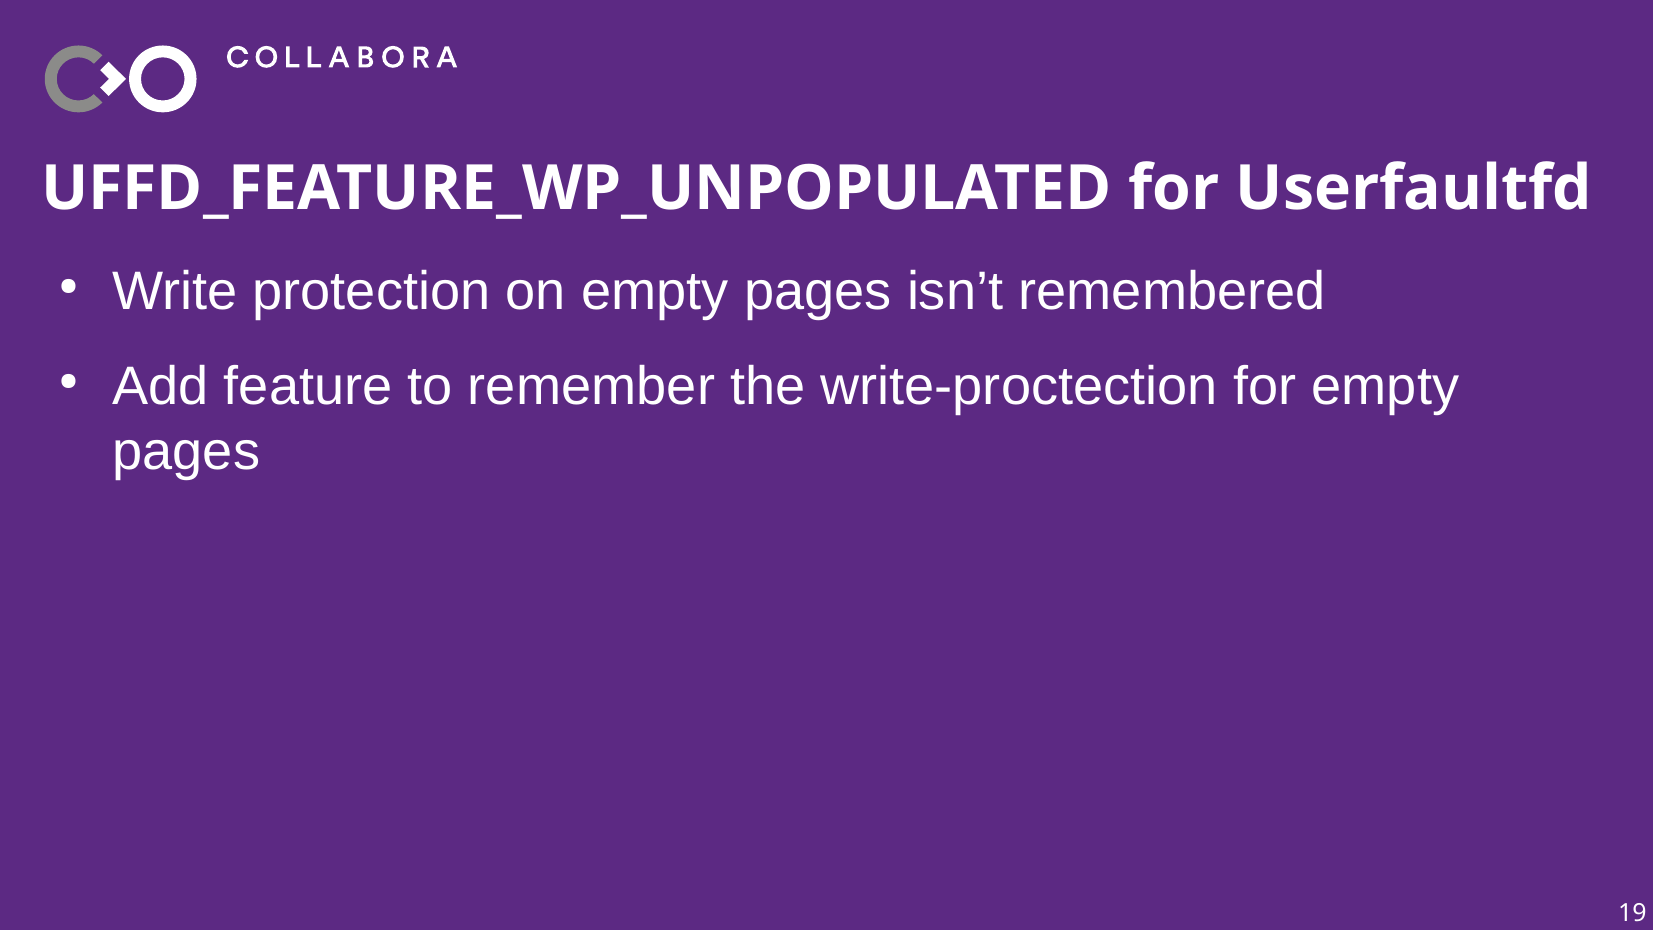

# UFFD_FEATURE_WP_UNPOPULATED for Userfaultfd
Write protection on empty pages isn’t remembered
Add feature to remember the write-proctection for empty pages